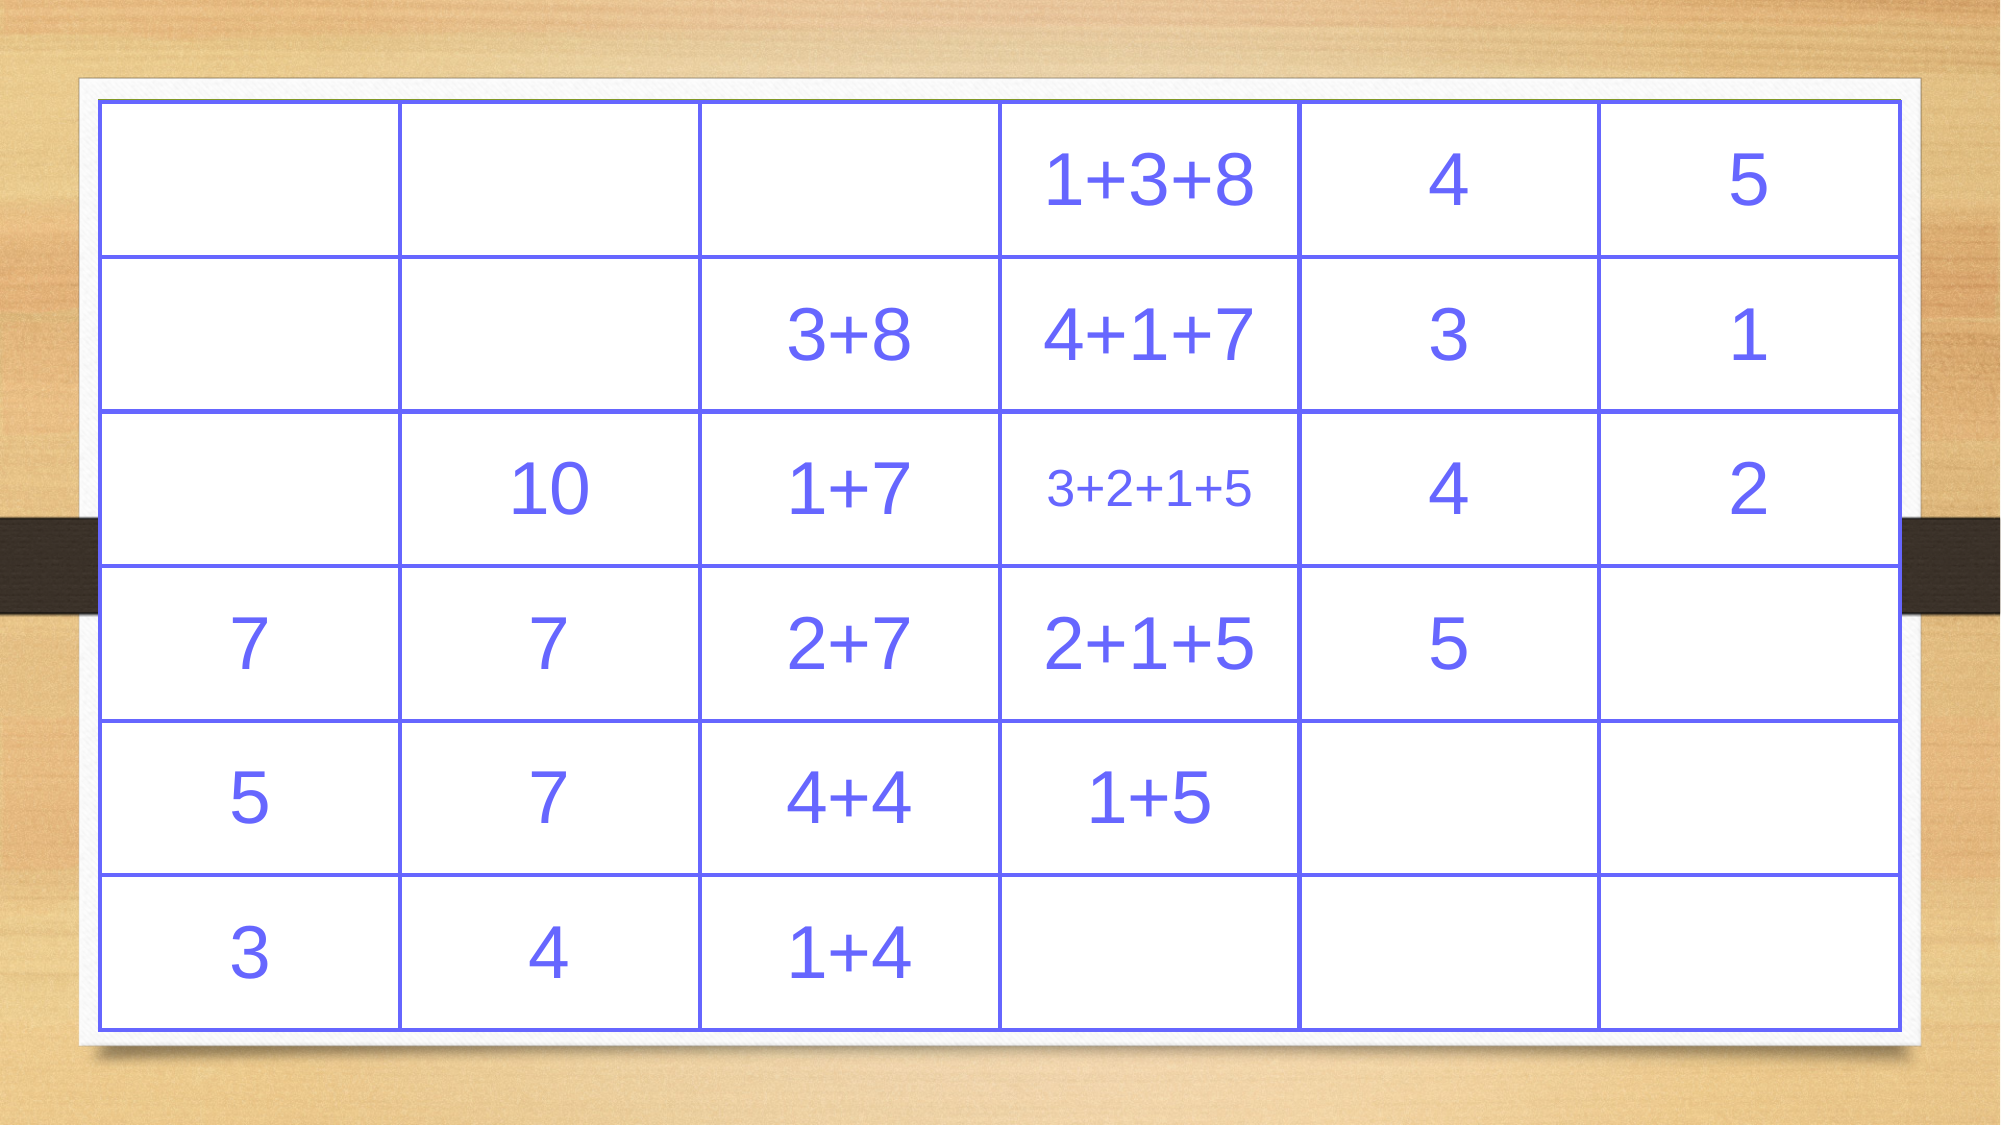

| | | | 1+3+8 | 4 | 5 |
| --- | --- | --- | --- | --- | --- |
| | | 3+8 | 4+1+7 | 3 | 1 |
| | 10 | 1+7 | 3+2+1+5 | 4 | 2 |
| 7 | 7 | 2+7 | 2+1+5 | 5 | |
| 5 | 7 | 4+4 | 1+5 | | |
| 3 | 4 | 1+4 | | | |
# Distance Matrix